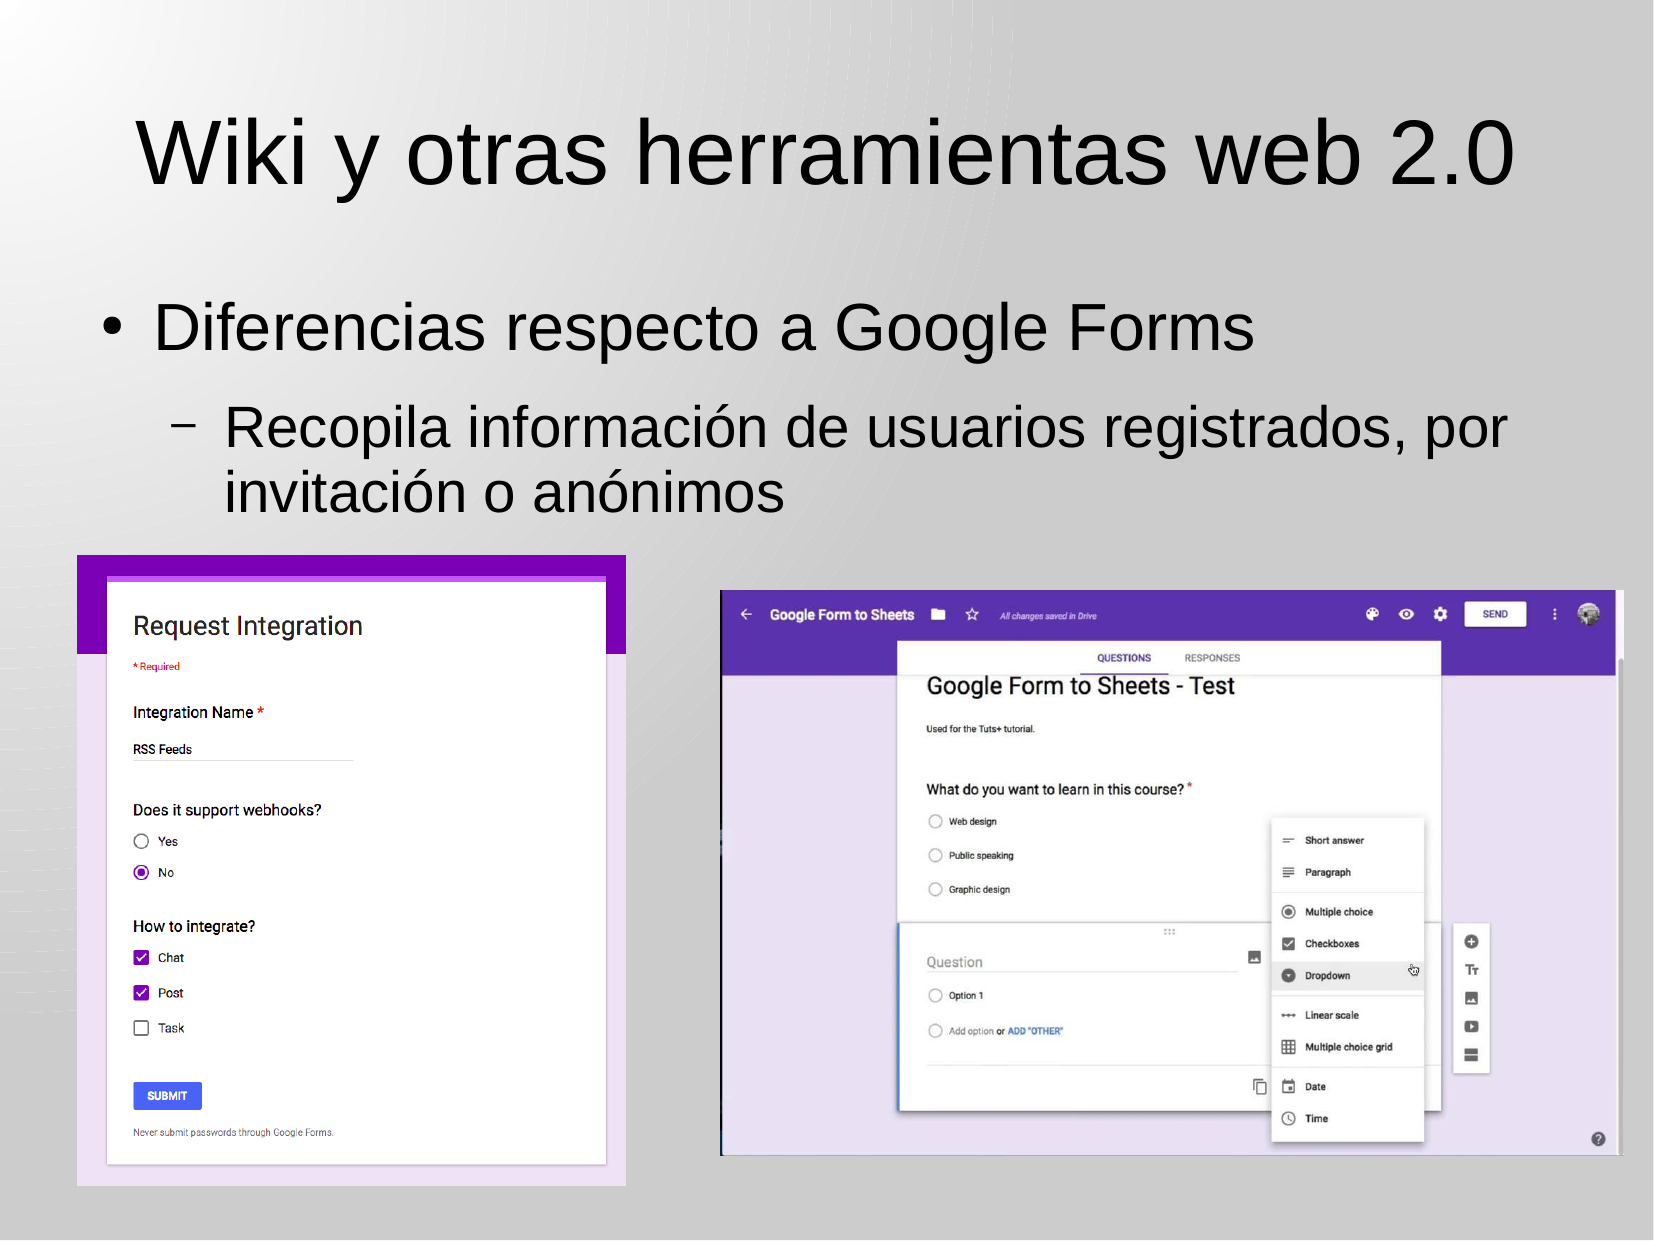

# Wiki y otras herramientas web 2.0
Diferencias respecto a Google Forms
Recopila información de usuarios registrados, por invitación o anónimos